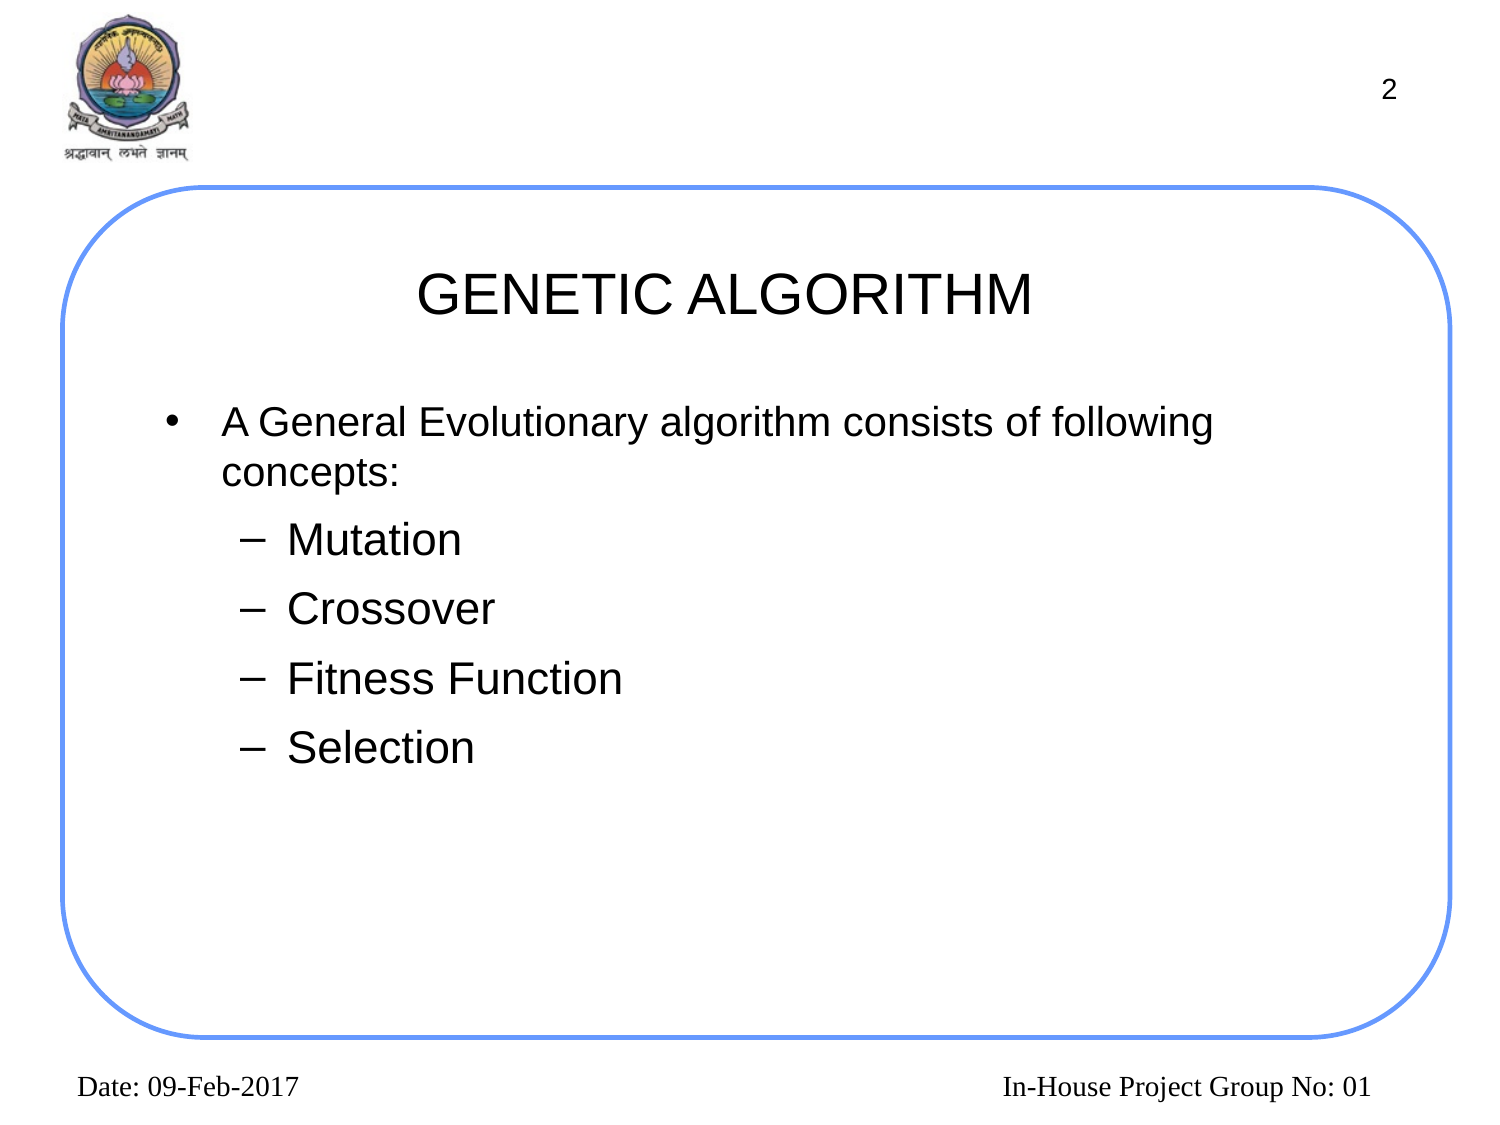

# GENETIC ALGORITHM
A General Evolutionary algorithm consists of following concepts:
Mutation
Crossover
Fitness Function
Selection
Date: 09-Feb-2017
In-House Project Group No: 01